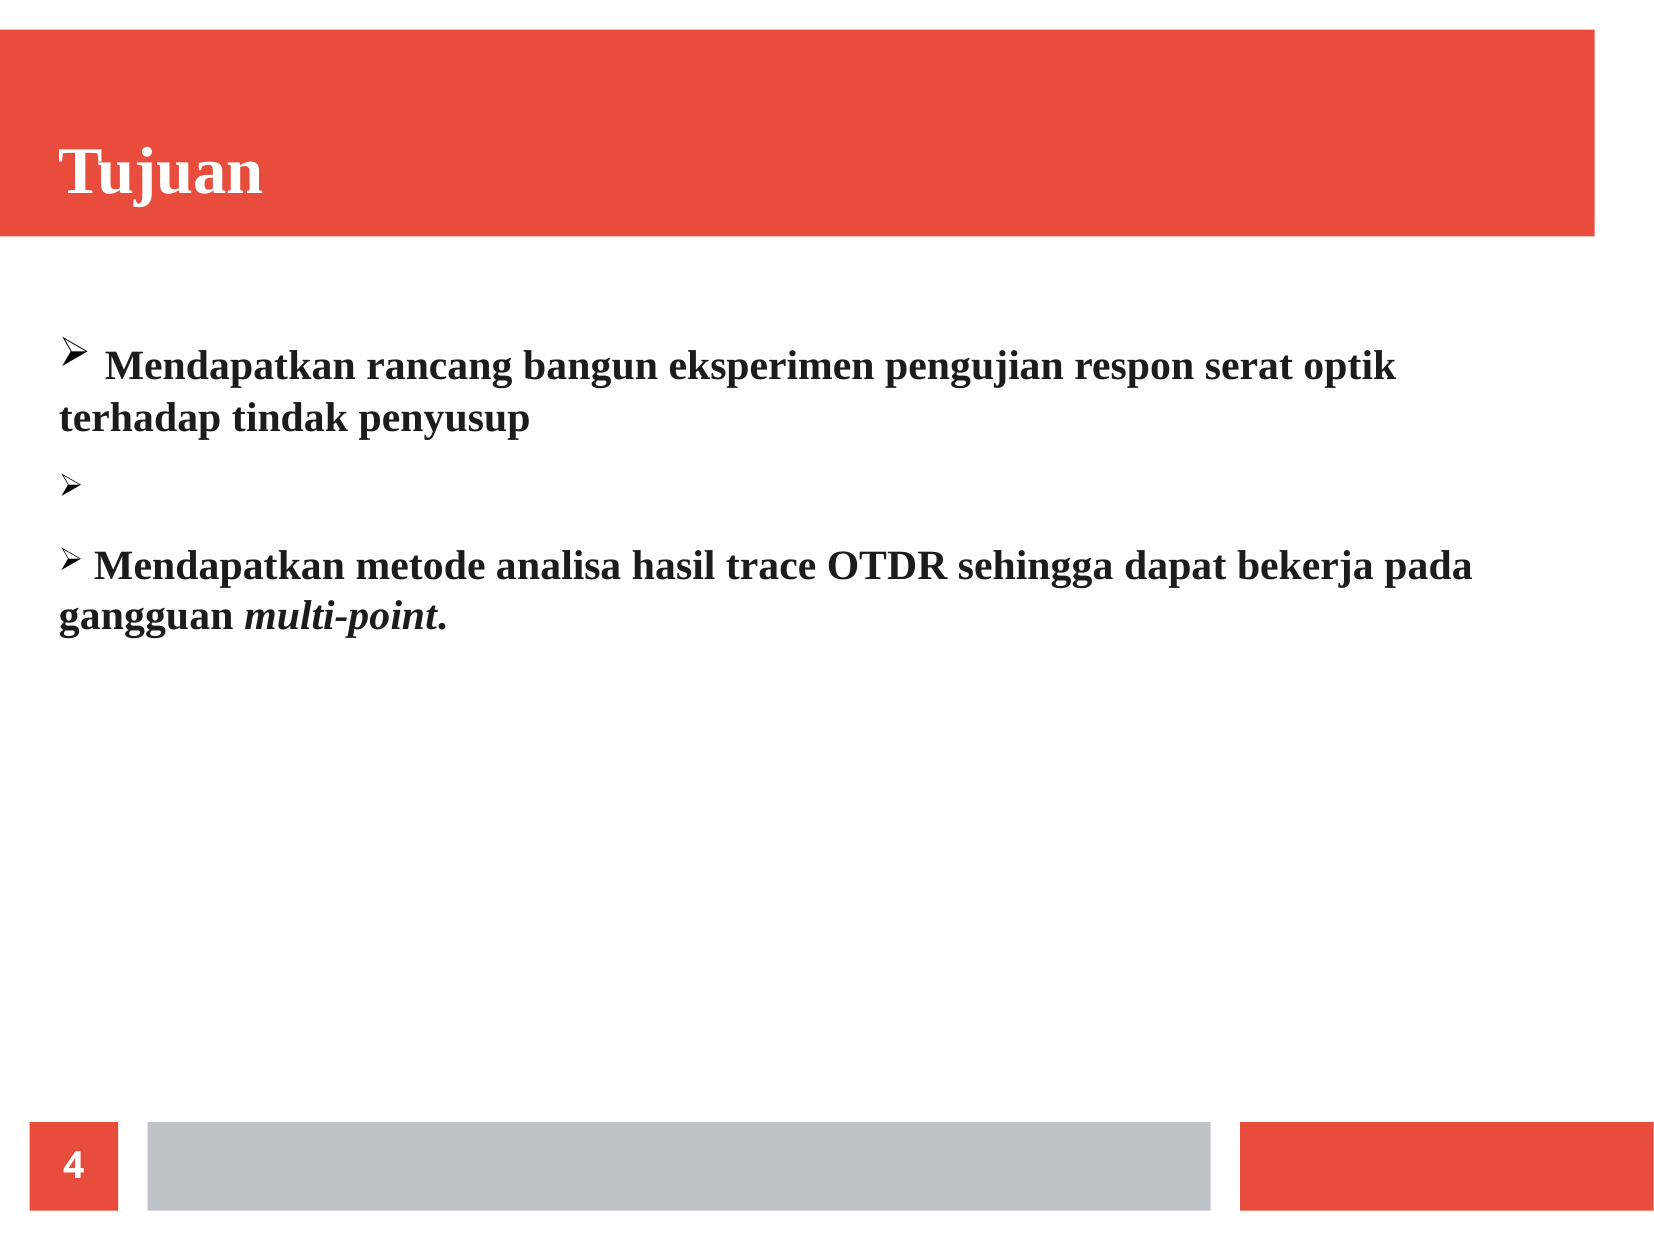

# Tujuan
 Mendapatkan rancang bangun eksperimen pengujian respon serat optik terhadap tindak penyusup
 Mendapatkan metode analisa hasil trace OTDR sehingga dapat bekerja pada gangguan multi-point.